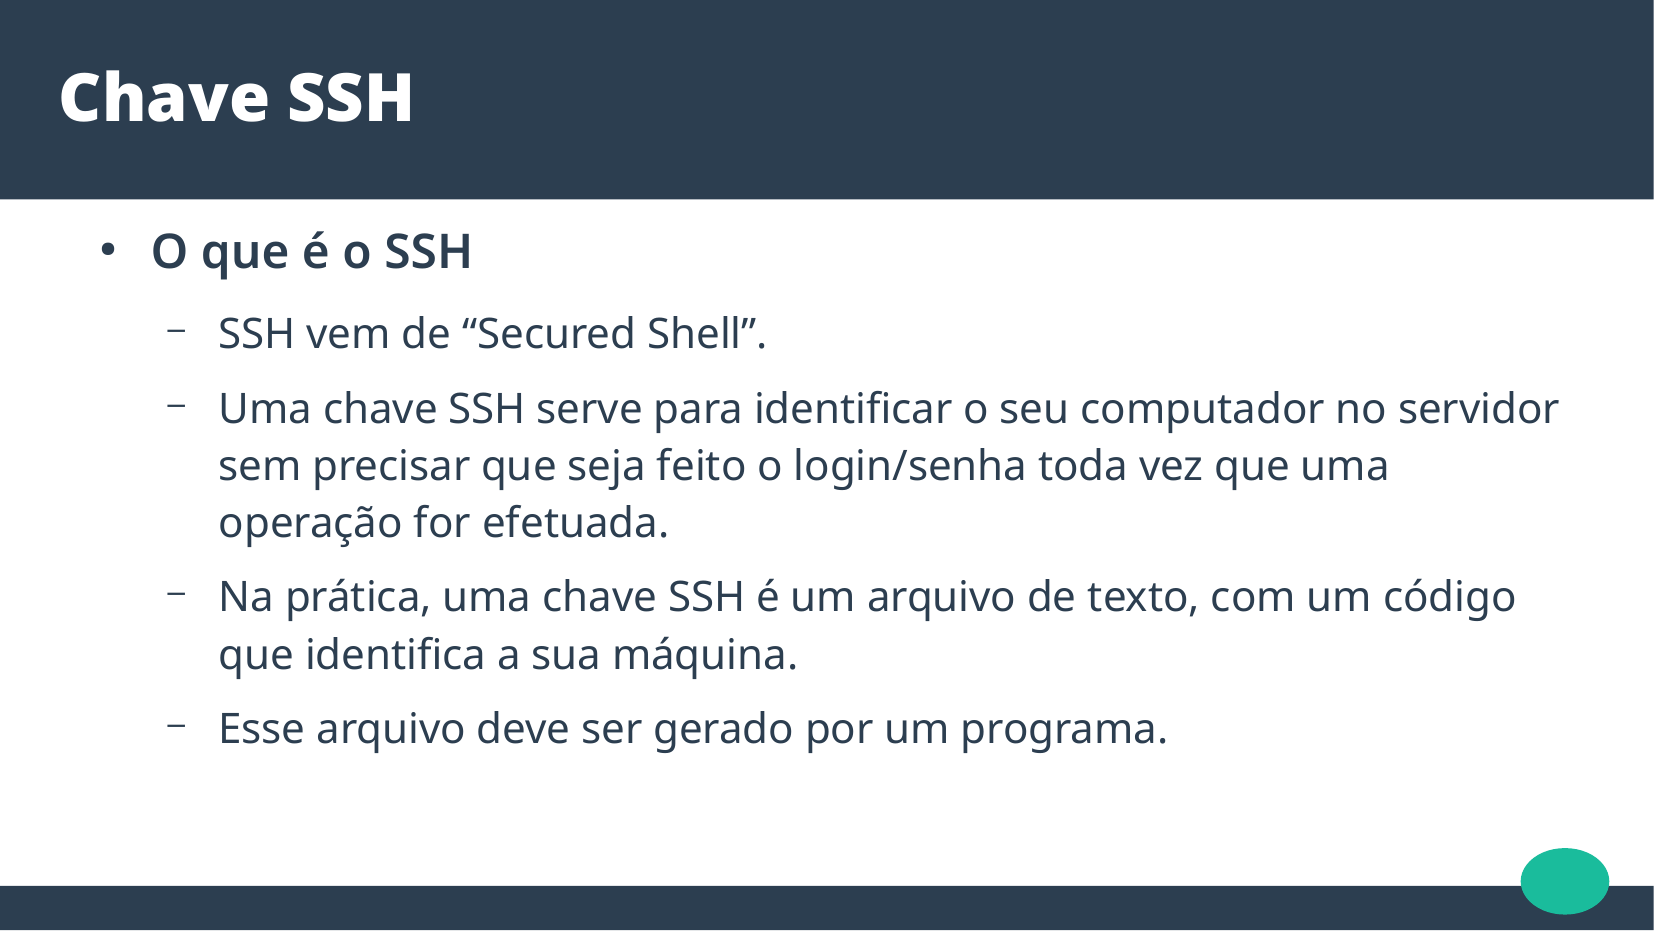

# Chave SSH
O que é o SSH
SSH vem de “Secured Shell”.
Uma chave SSH serve para identificar o seu computador no servidor sem precisar que seja feito o login/senha toda vez que uma operação for efetuada.
Na prática, uma chave SSH é um arquivo de texto, com um código que identifica a sua máquina.
Esse arquivo deve ser gerado por um programa.